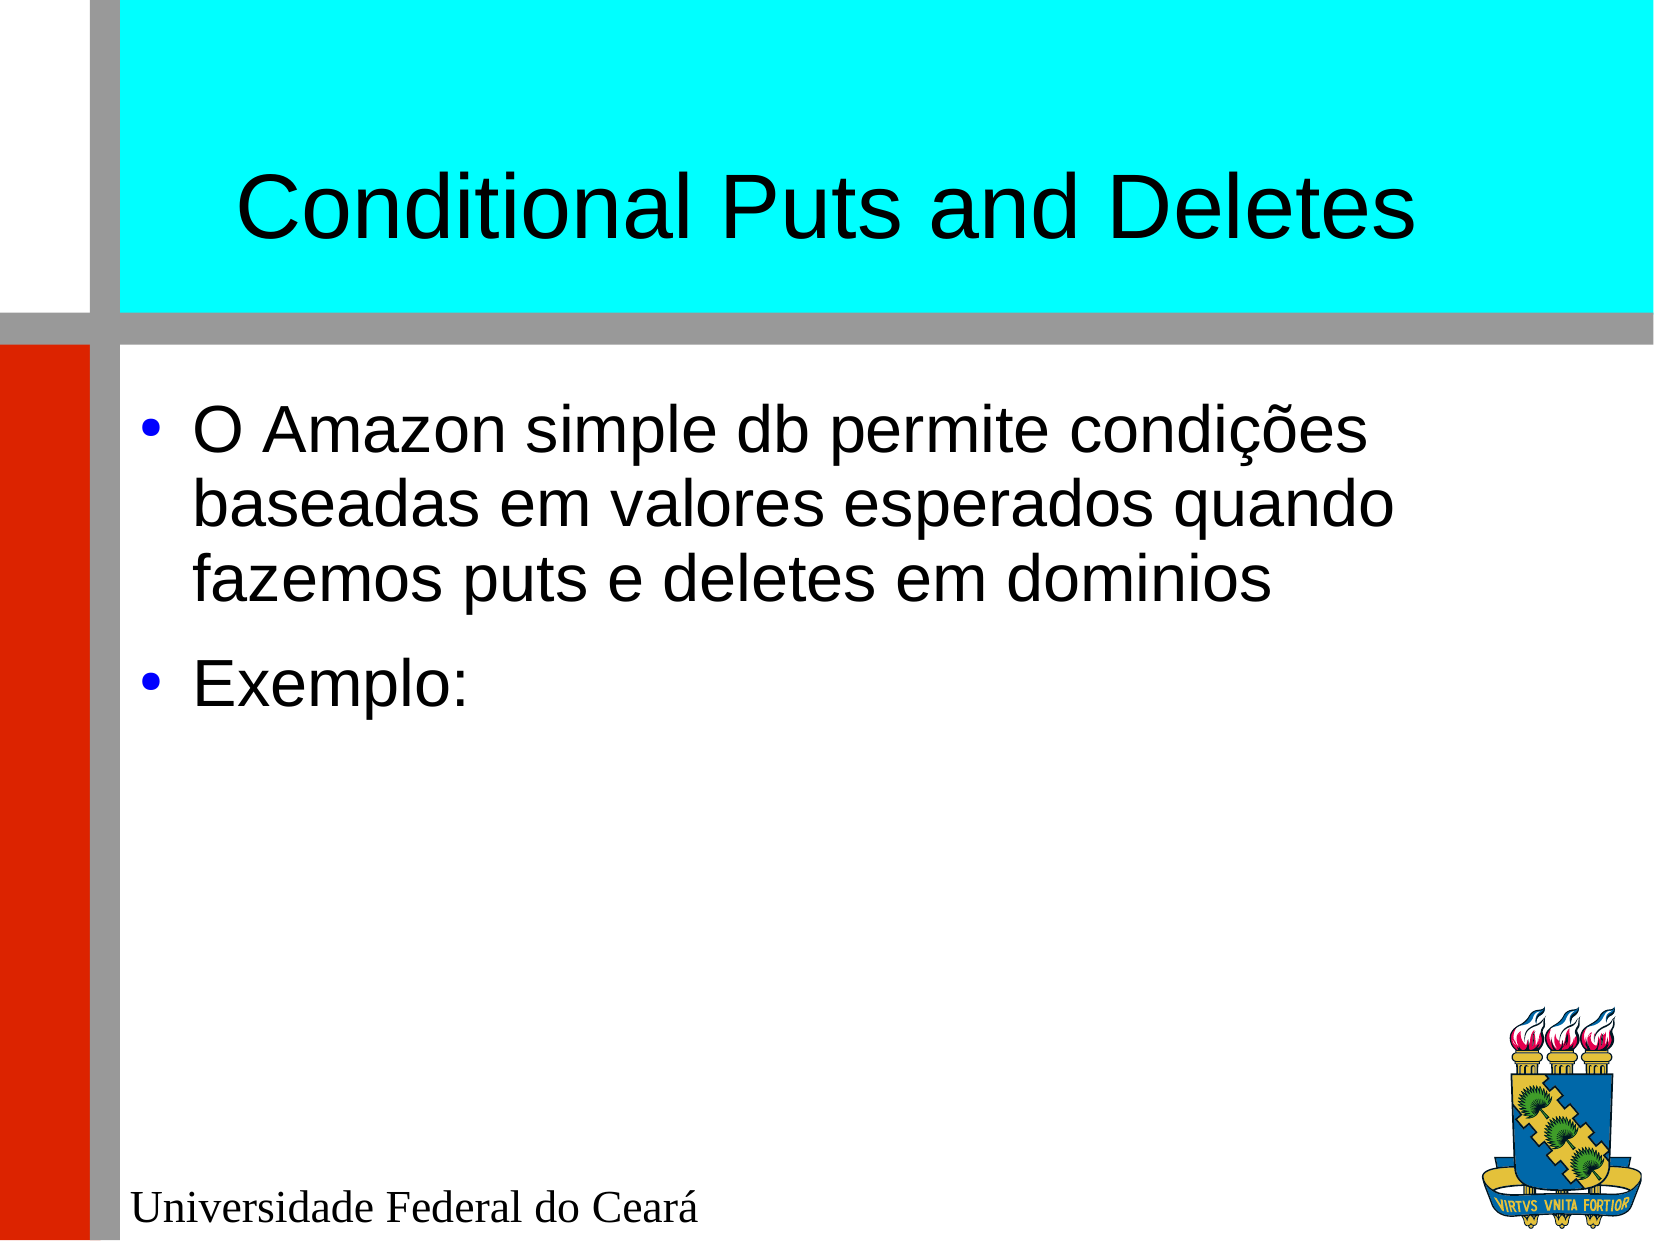

# Conditional Puts and Deletes
O Amazon simple db permite condições baseadas em valores esperados quando fazemos puts e deletes em dominios
Exemplo: